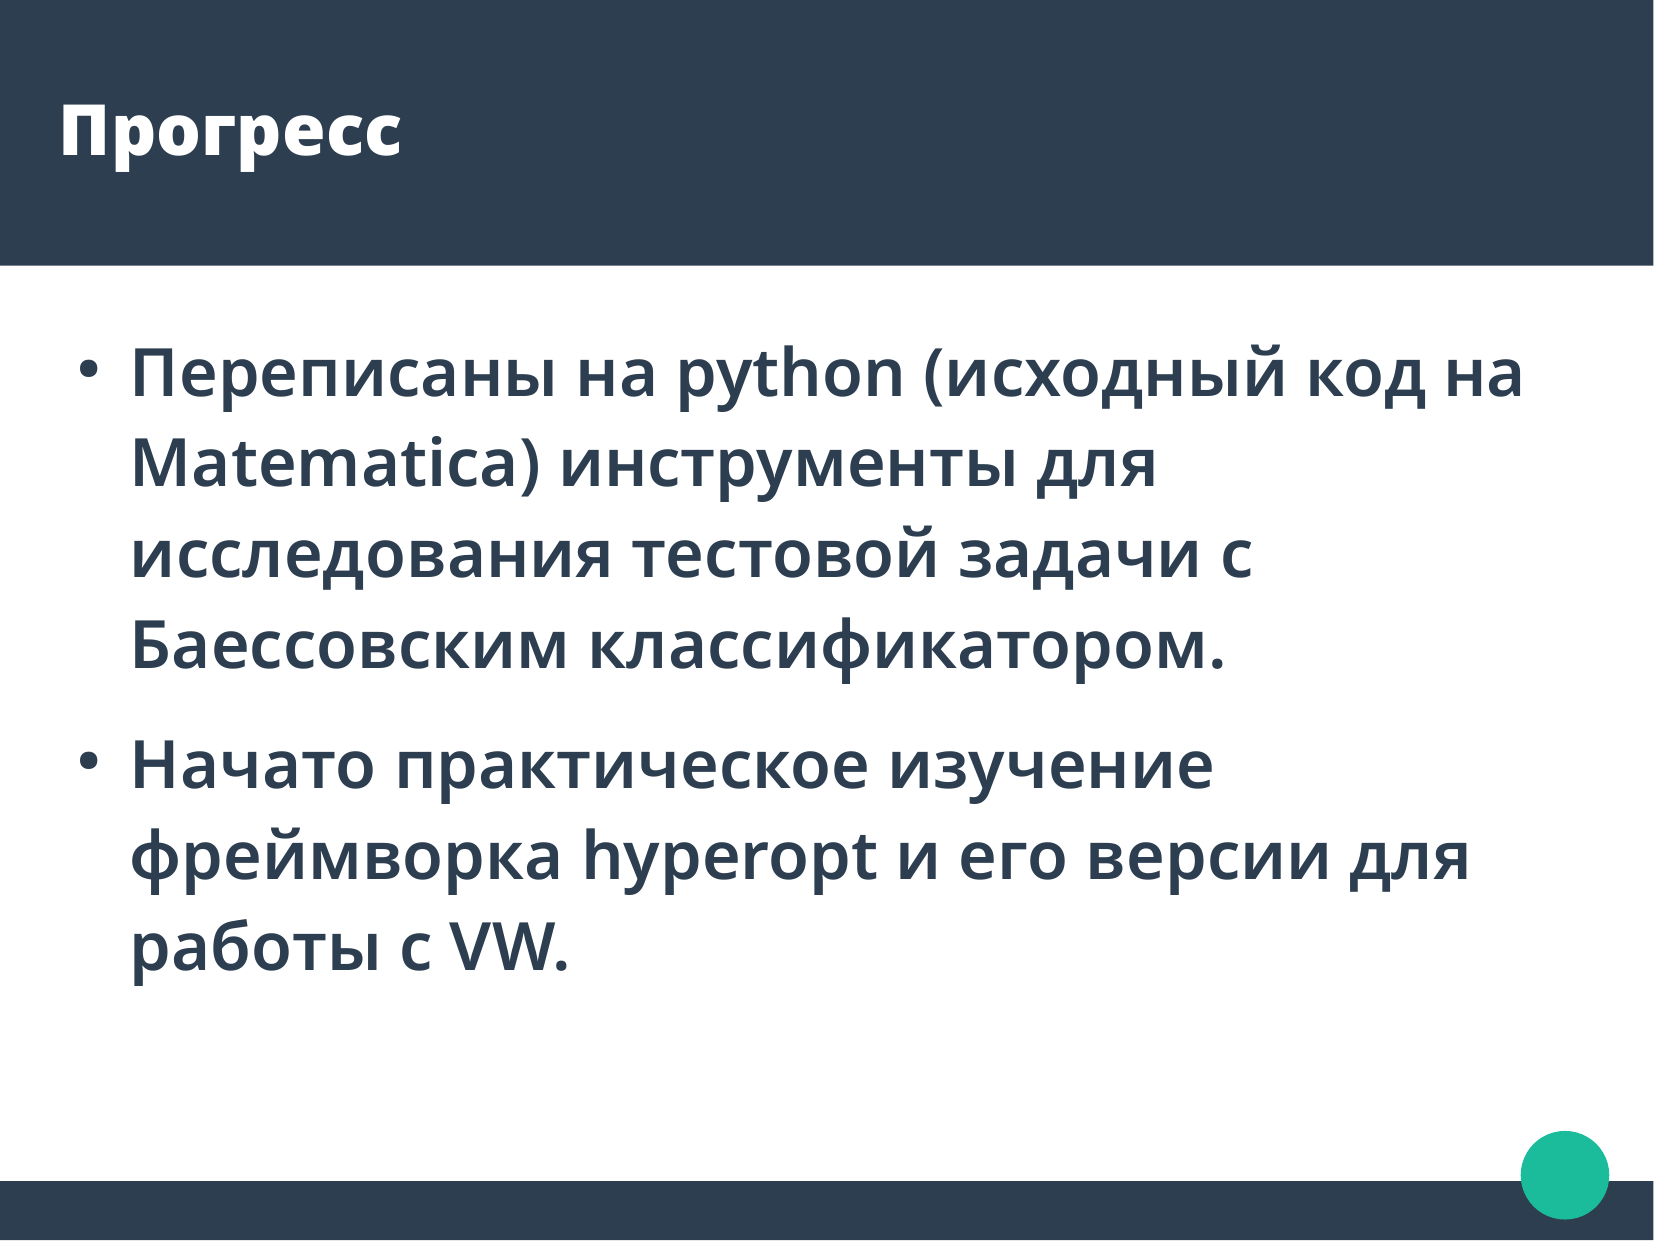

# Прогресс
Переписаны на python (исходный код на Matematica) инструменты для исследования тестовой задачи с Баессовским классификатором.
Начато практическое изучение фреймворка hyperopt и его версии для работы с VW.